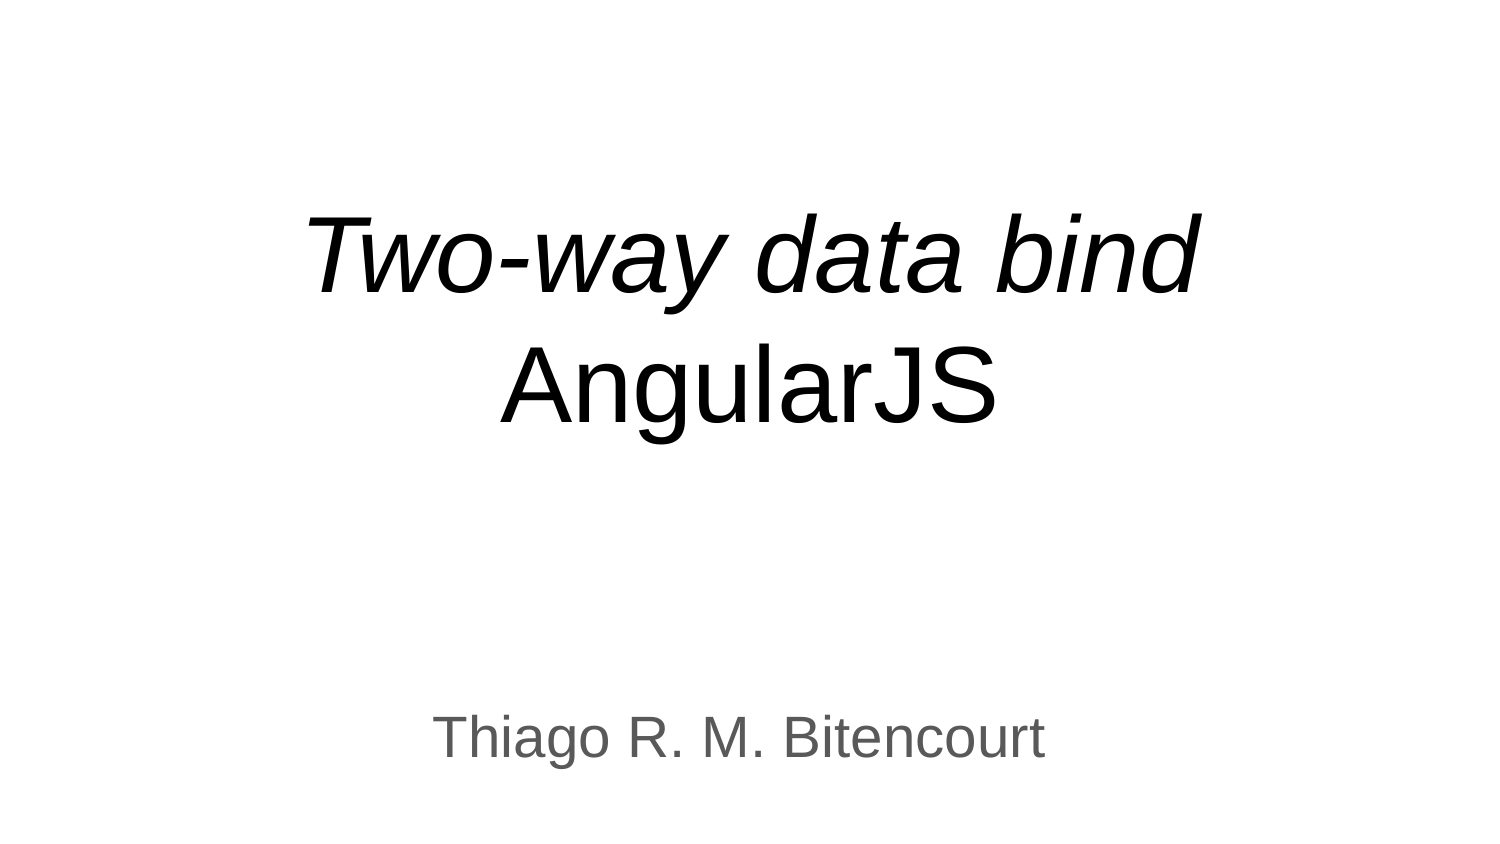

# Two-way data bind AngularJS
Thiago R. M. Bitencourt